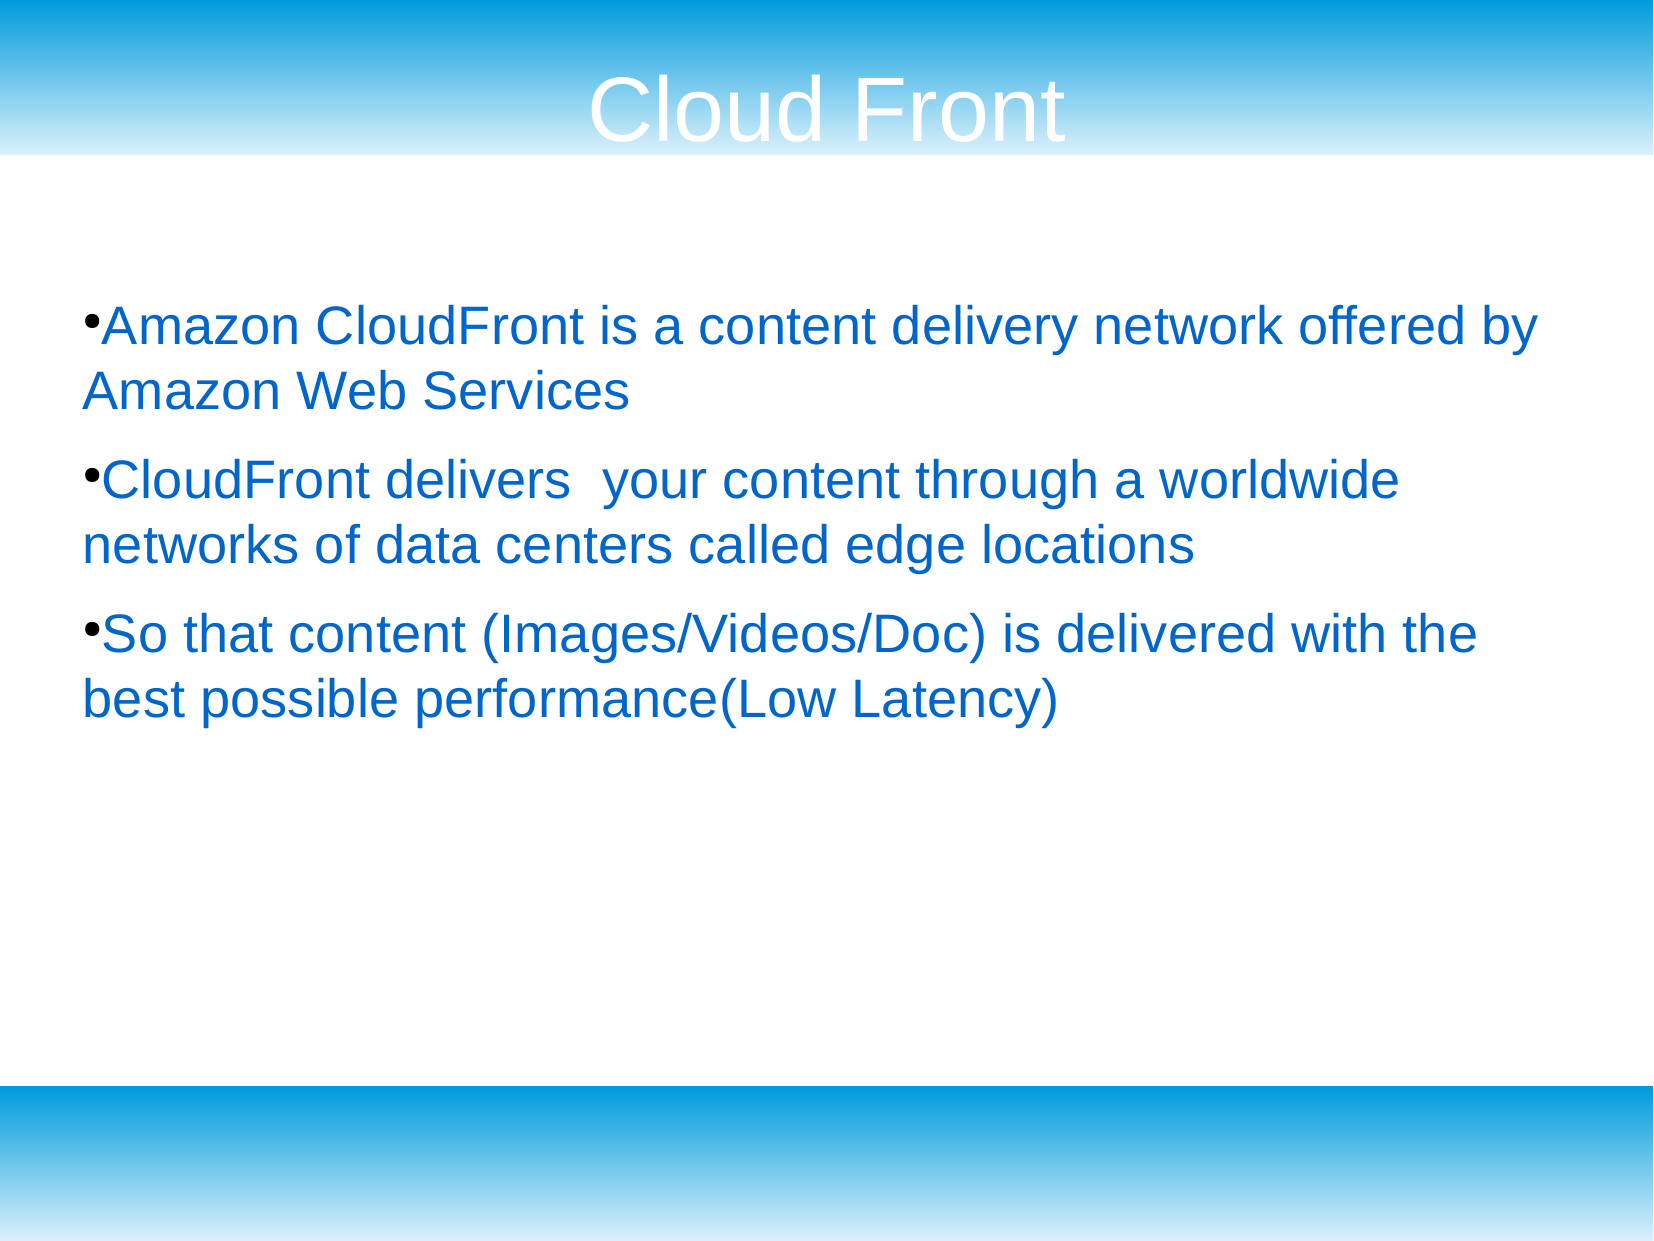

# Cloud Front
Amazon CloudFront is a content delivery network offered by Amazon Web Services
CloudFront delivers your content through a worldwide networks of data centers called edge locations
So that content (Images/Videos/Doc) is delivered with the best possible performance(Low Latency)